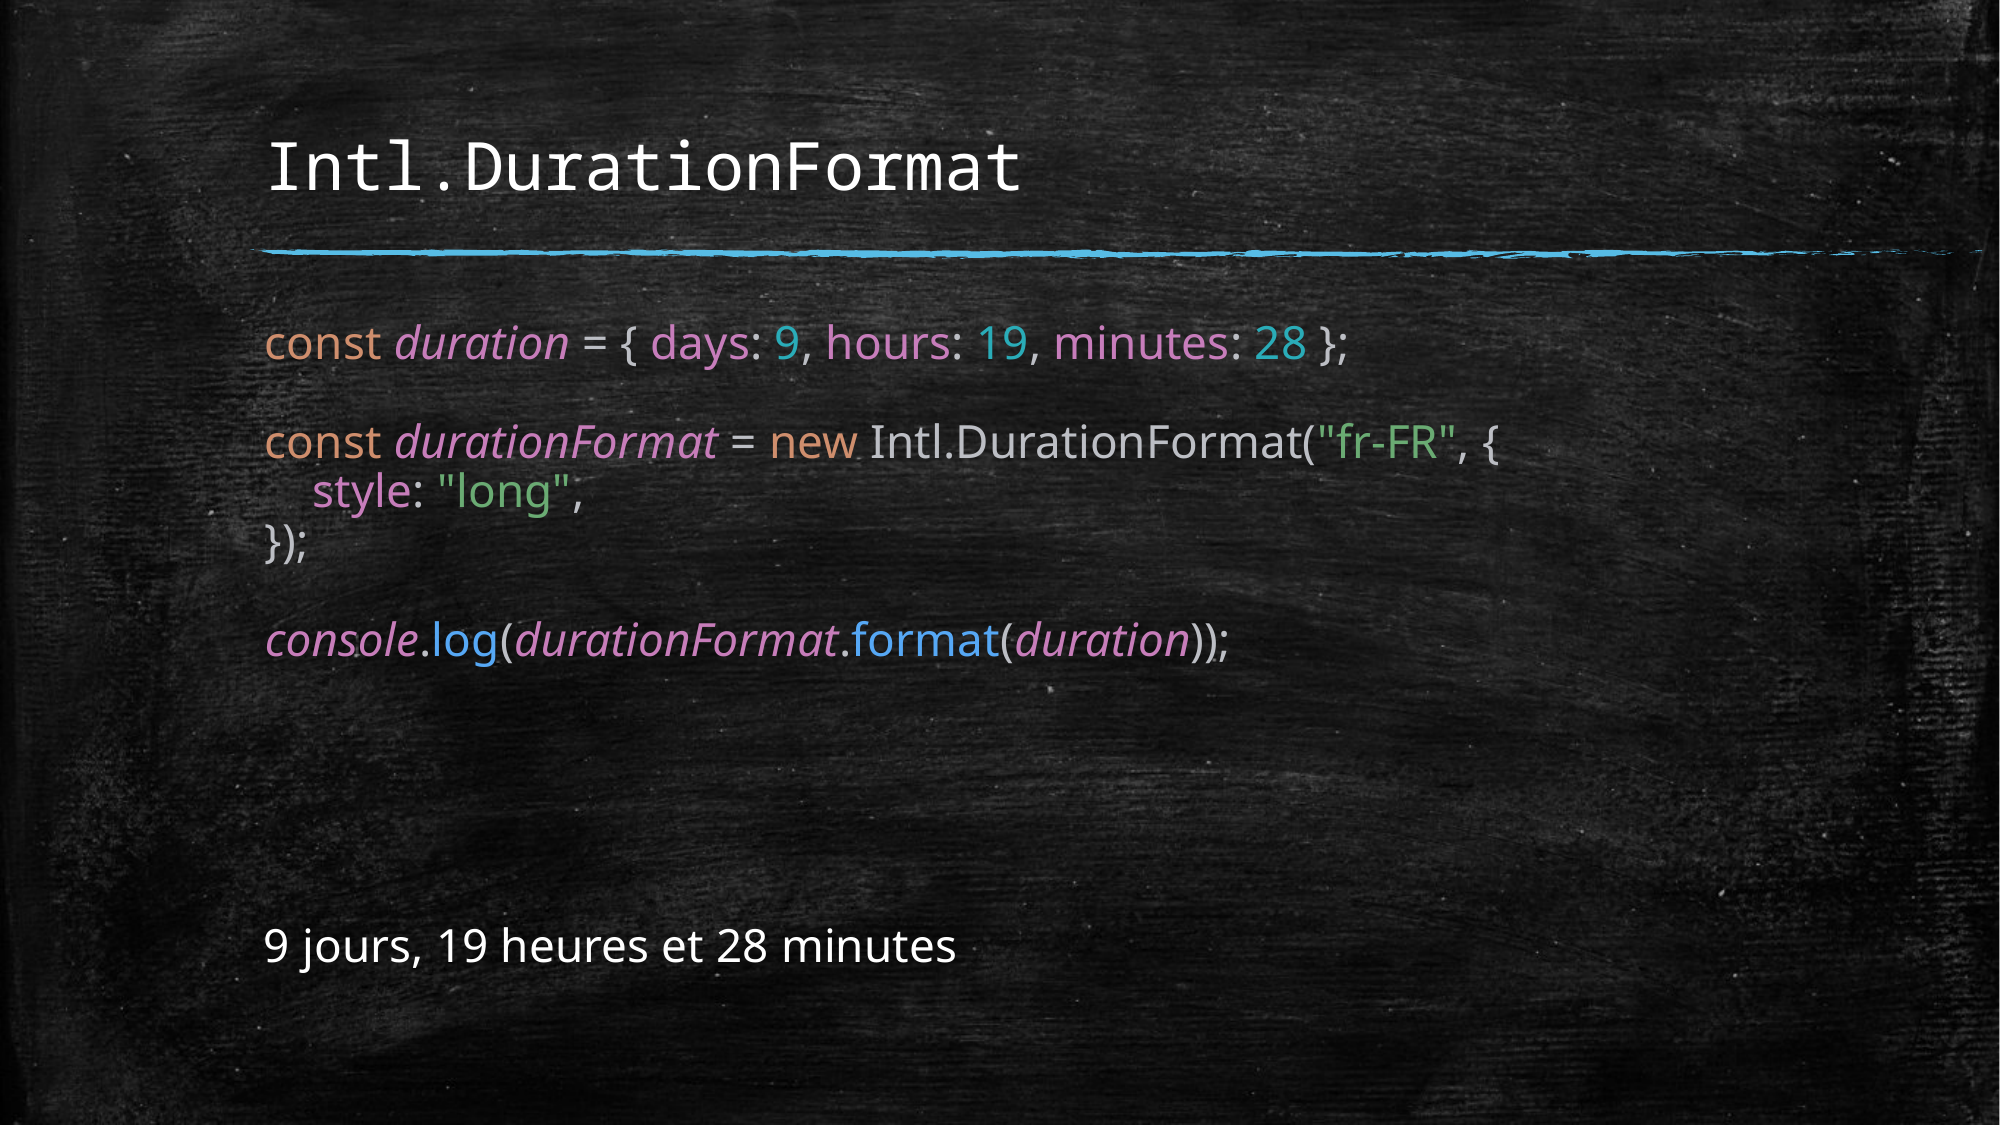

# Intl.DurationFormat
const duration = { days: 9, hours: 19, minutes: 28 };
const durationFormat = new Intl.DurationFormat("fr-FR", {
 style: "long",
});
console.log(durationFormat.format(duration));
9 jours, 19 heures et 28 minutes